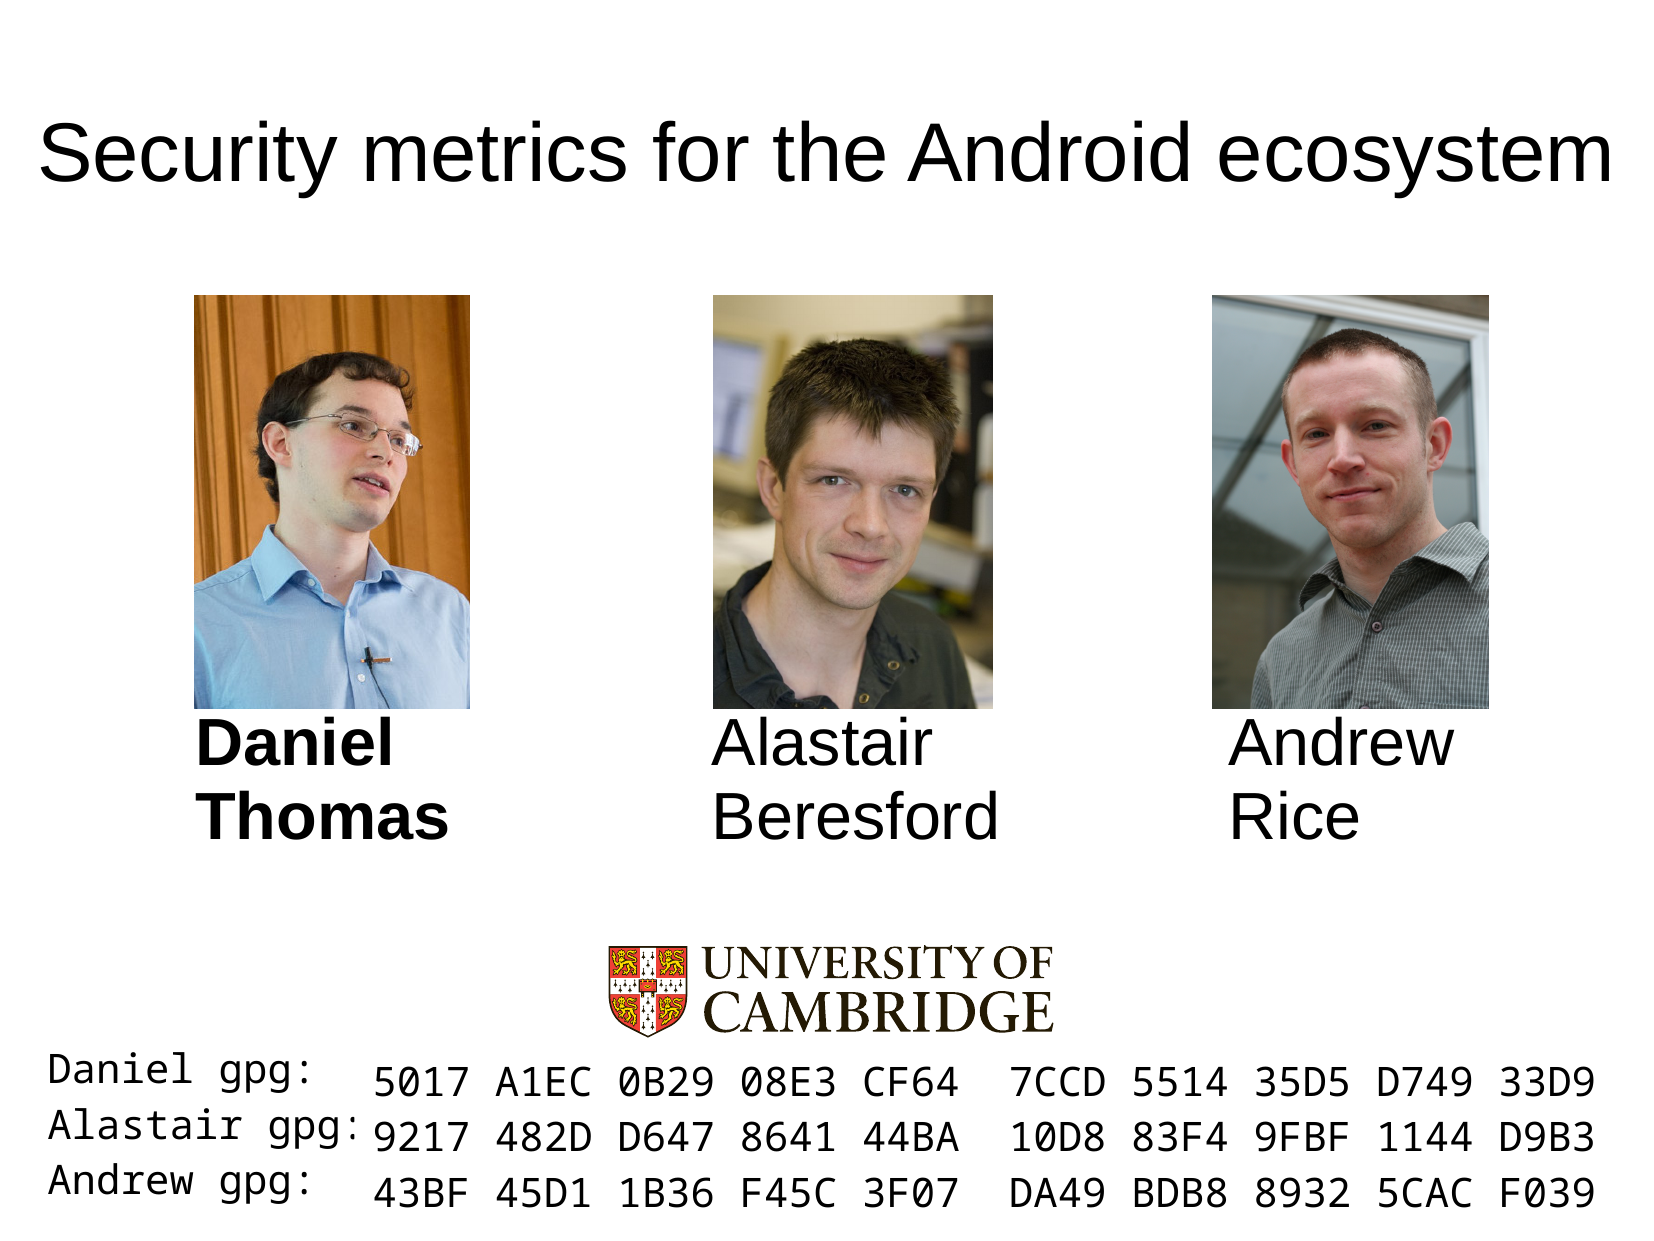

# Security metrics for the Android ecosystem
		Daniel			 		Alastair				Andrew
		Thomas 			 	Beresford				Rice
Daniel gpg:
Alastair gpg:
Andrew gpg:
5017 A1EC 0B29 08E3 CF64 7CCD 5514 35D5 D749 33D9
9217 482D D647 8641 44BA 10D8 83F4 9FBF 1144 D9B3
43BF 45D1 1B36 F45C 3F07 DA49 BDB8 8932 5CAC F039